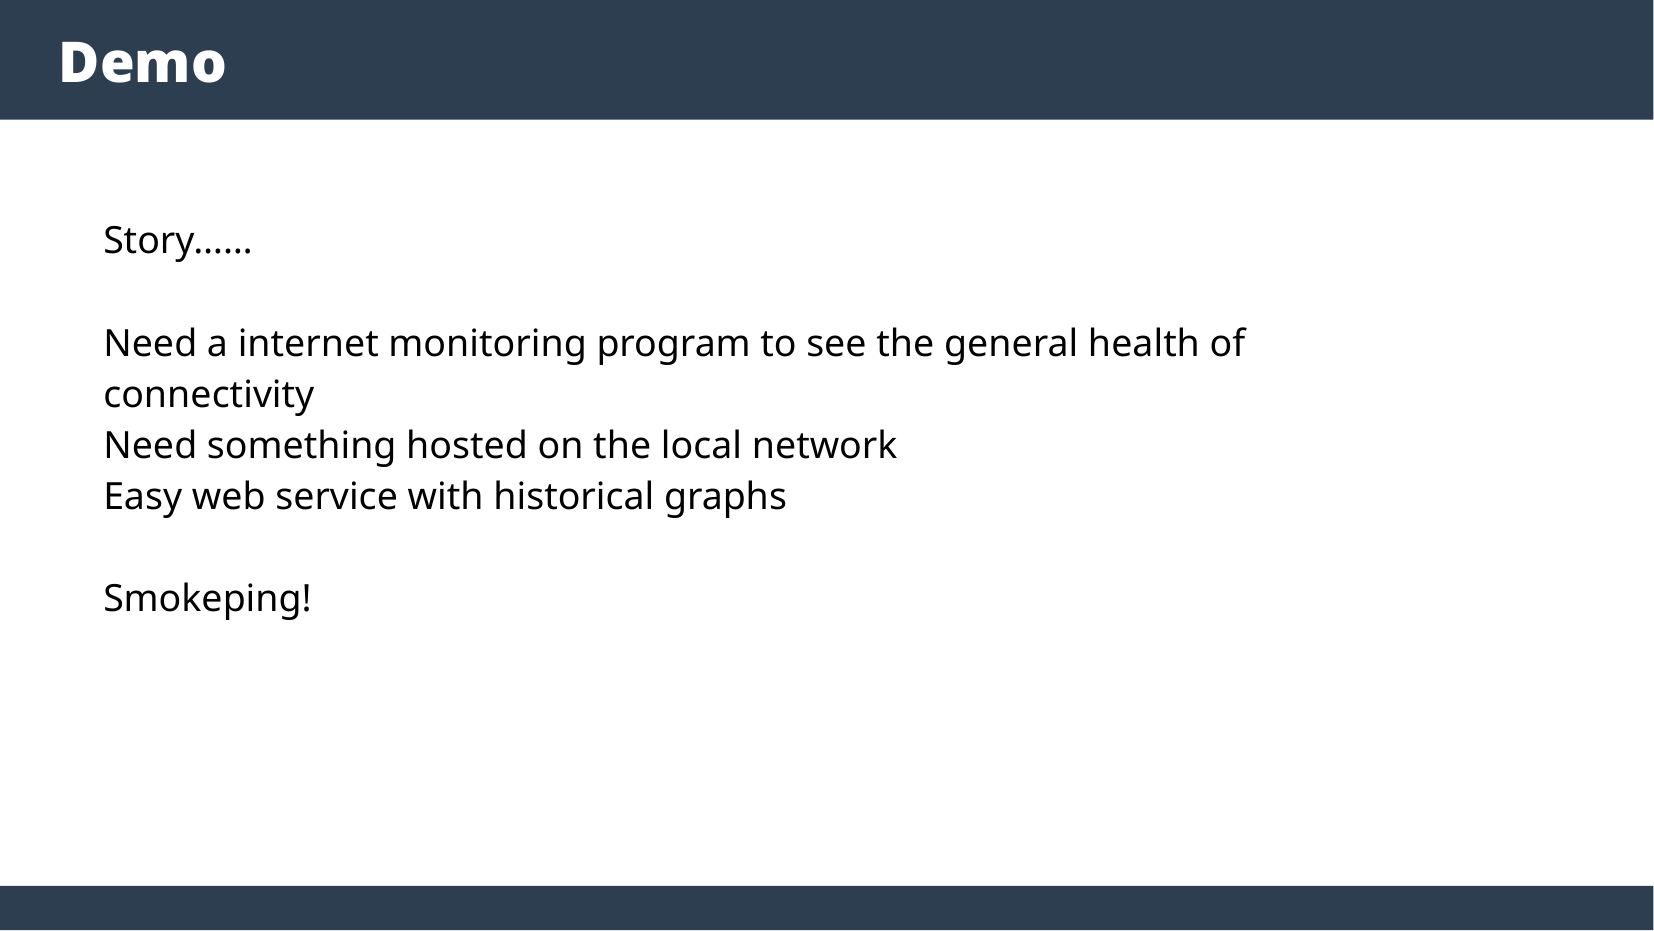

# Demo
Story……
Need a internet monitoring program to see the general health of connectivity
Need something hosted on the local network
Easy web service with historical graphs
Smokeping!